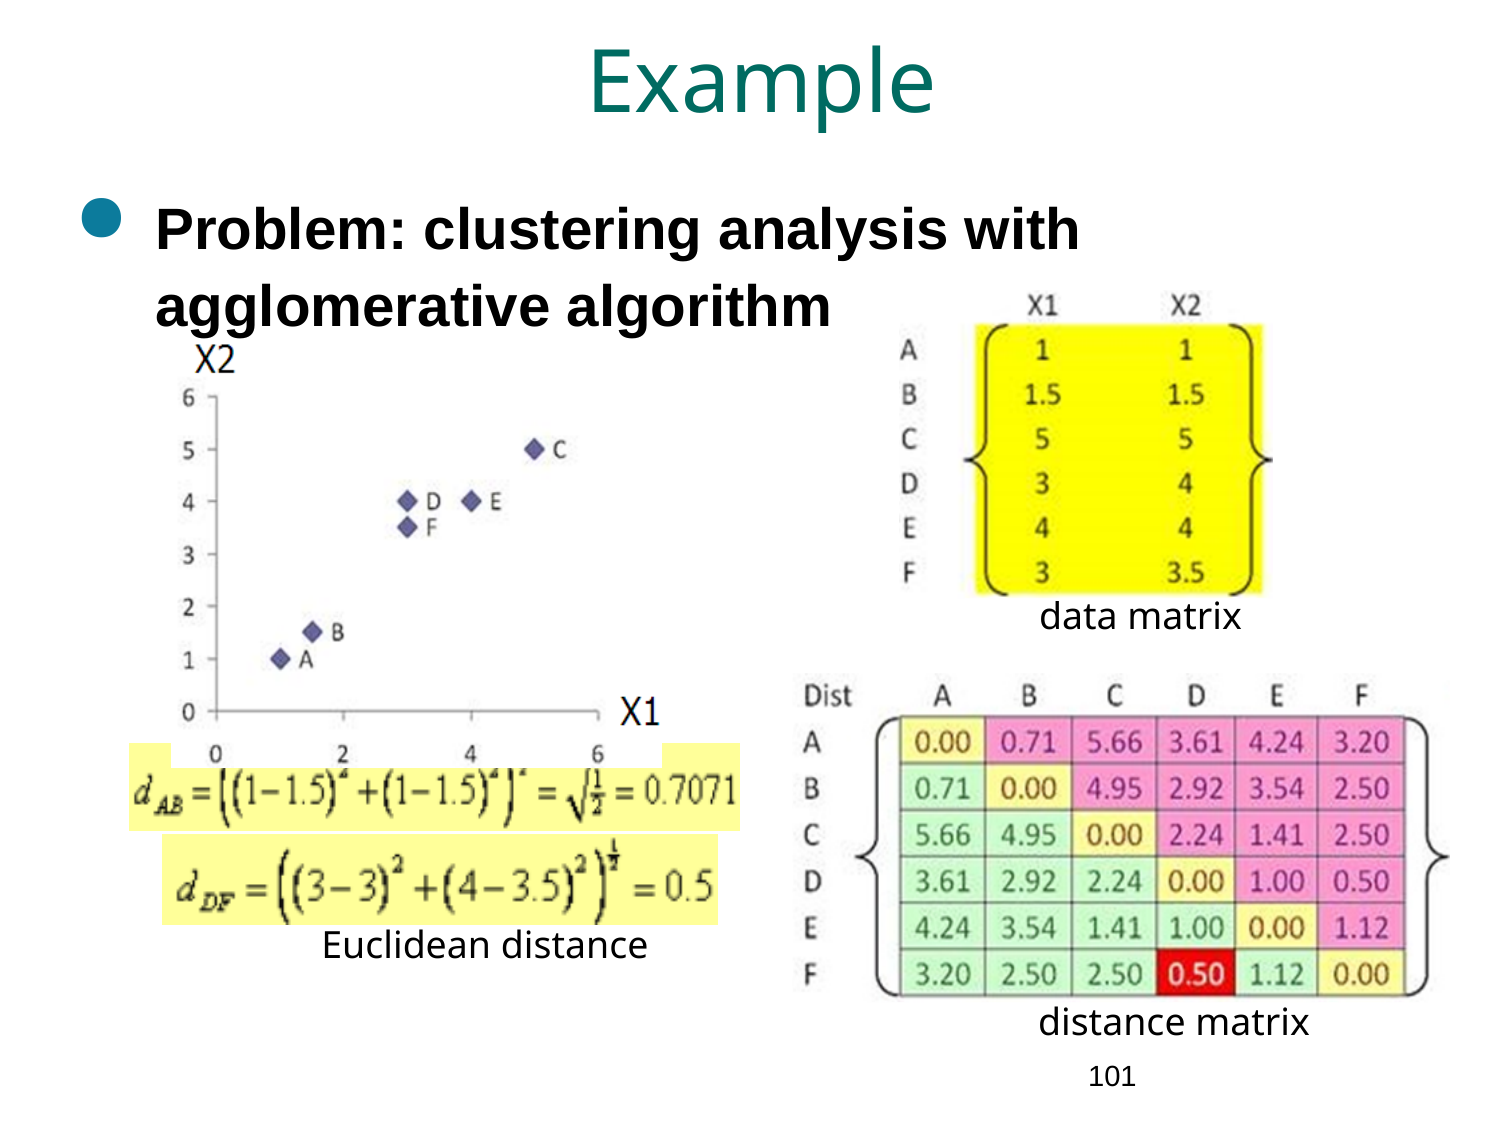

Example
Problem: clustering analysis with agglomerative algorithm
data matrix
Euclidean distance
distance matrix